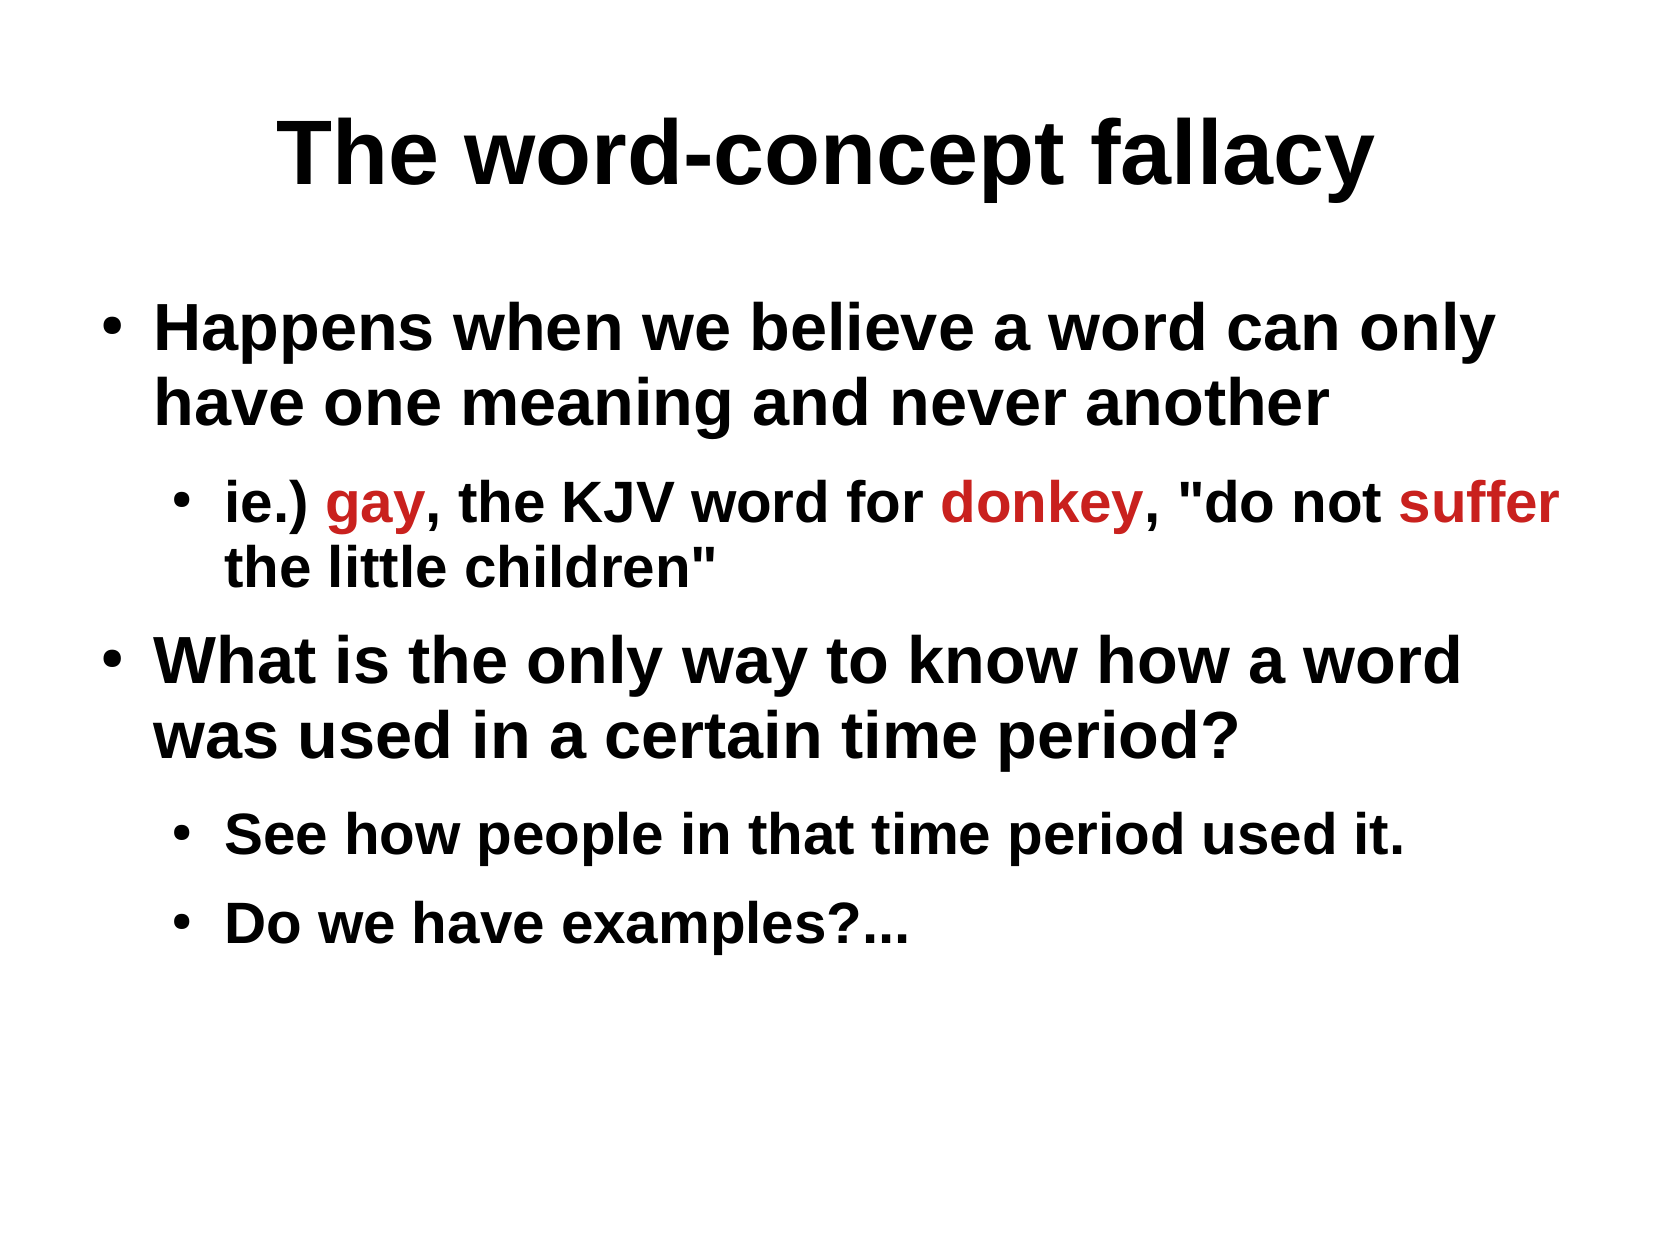

# The word-concept fallacy
Happens when we believe a word can only have one meaning and never another
ie.) gay, the KJV word for donkey, "do not suffer the little children"
What is the only way to know how a word was used in a certain time period?
See how people in that time period used it.
Do we have examples?...